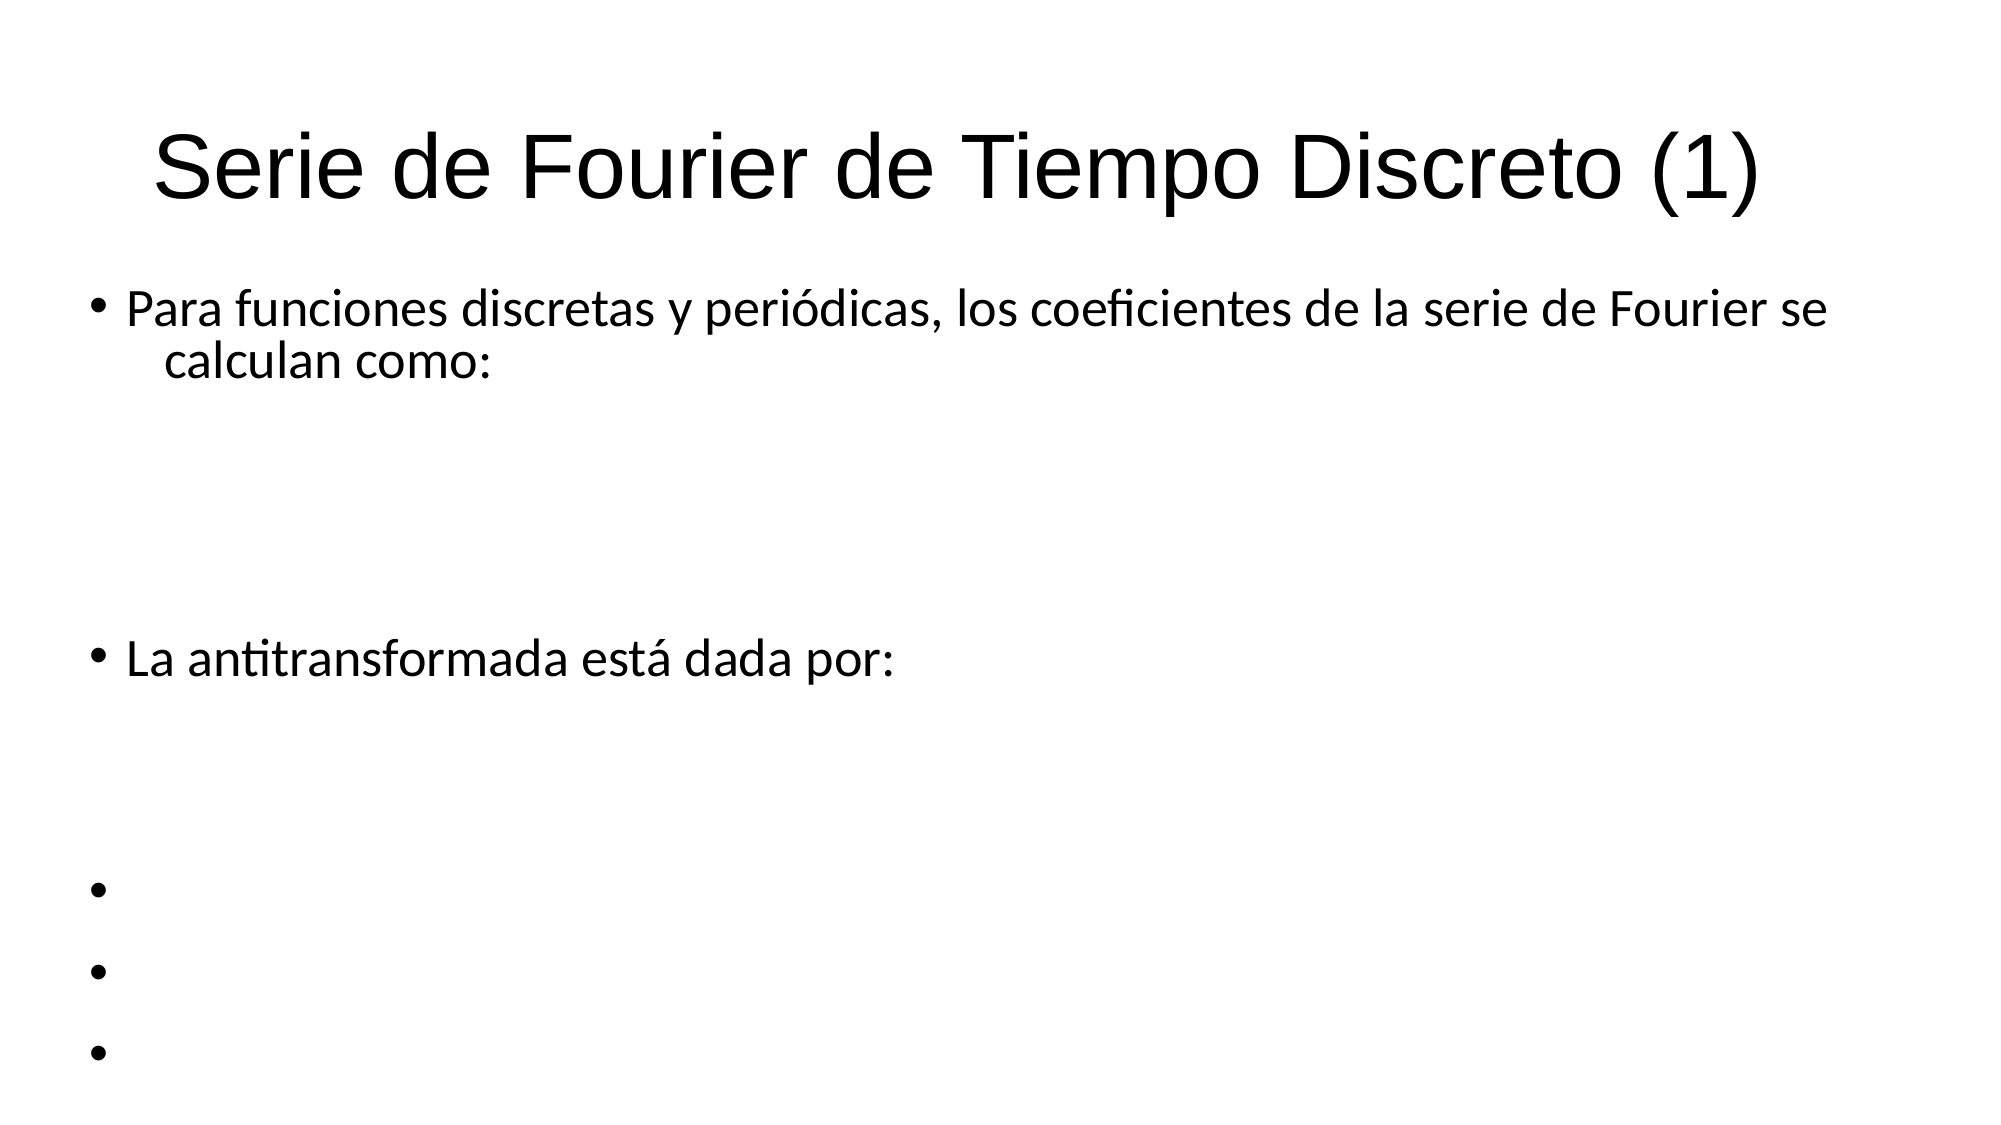

# Serie de Fourier de Tiempo Discreto (1)
Para funciones discretas y periódicas, los coeficientes de la serie de Fourier se calculan como:
La antitransformada está dada por: